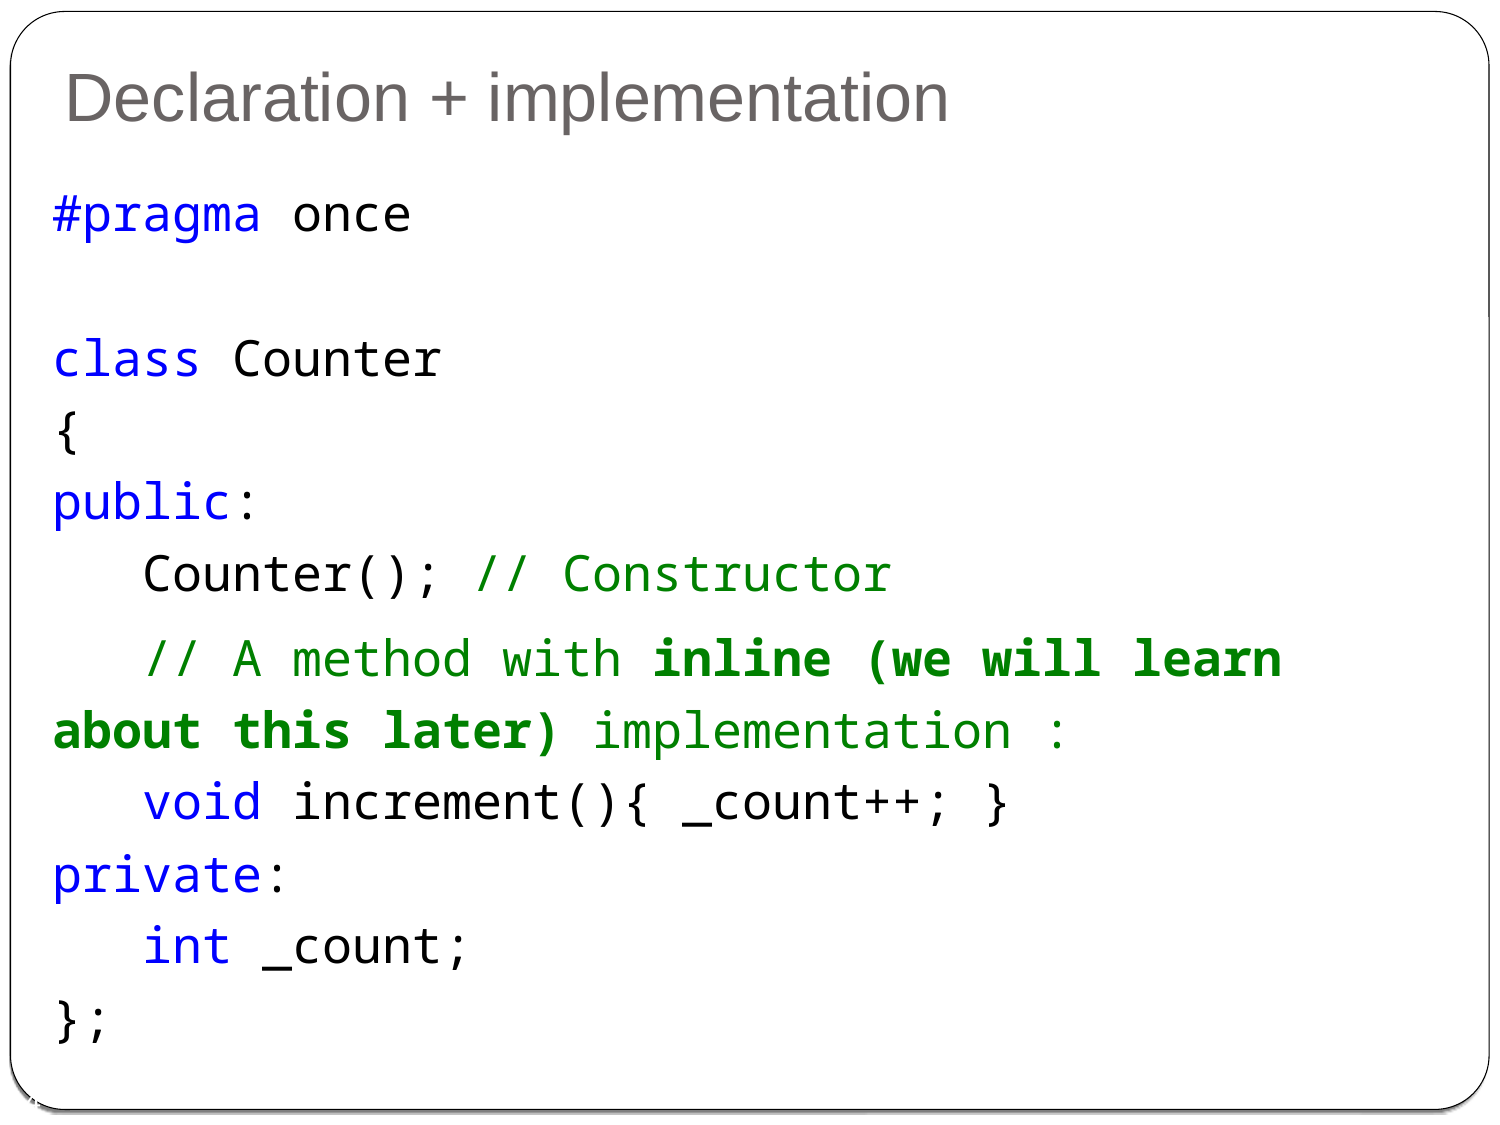

# Declaration + implementation
#pragma once
class Counter
{
public:
   Counter(); // Constructor
 // A method with inline (we will learn about this later) implementation :
 void increment(){ _count++; }
private:
   int _count;
};